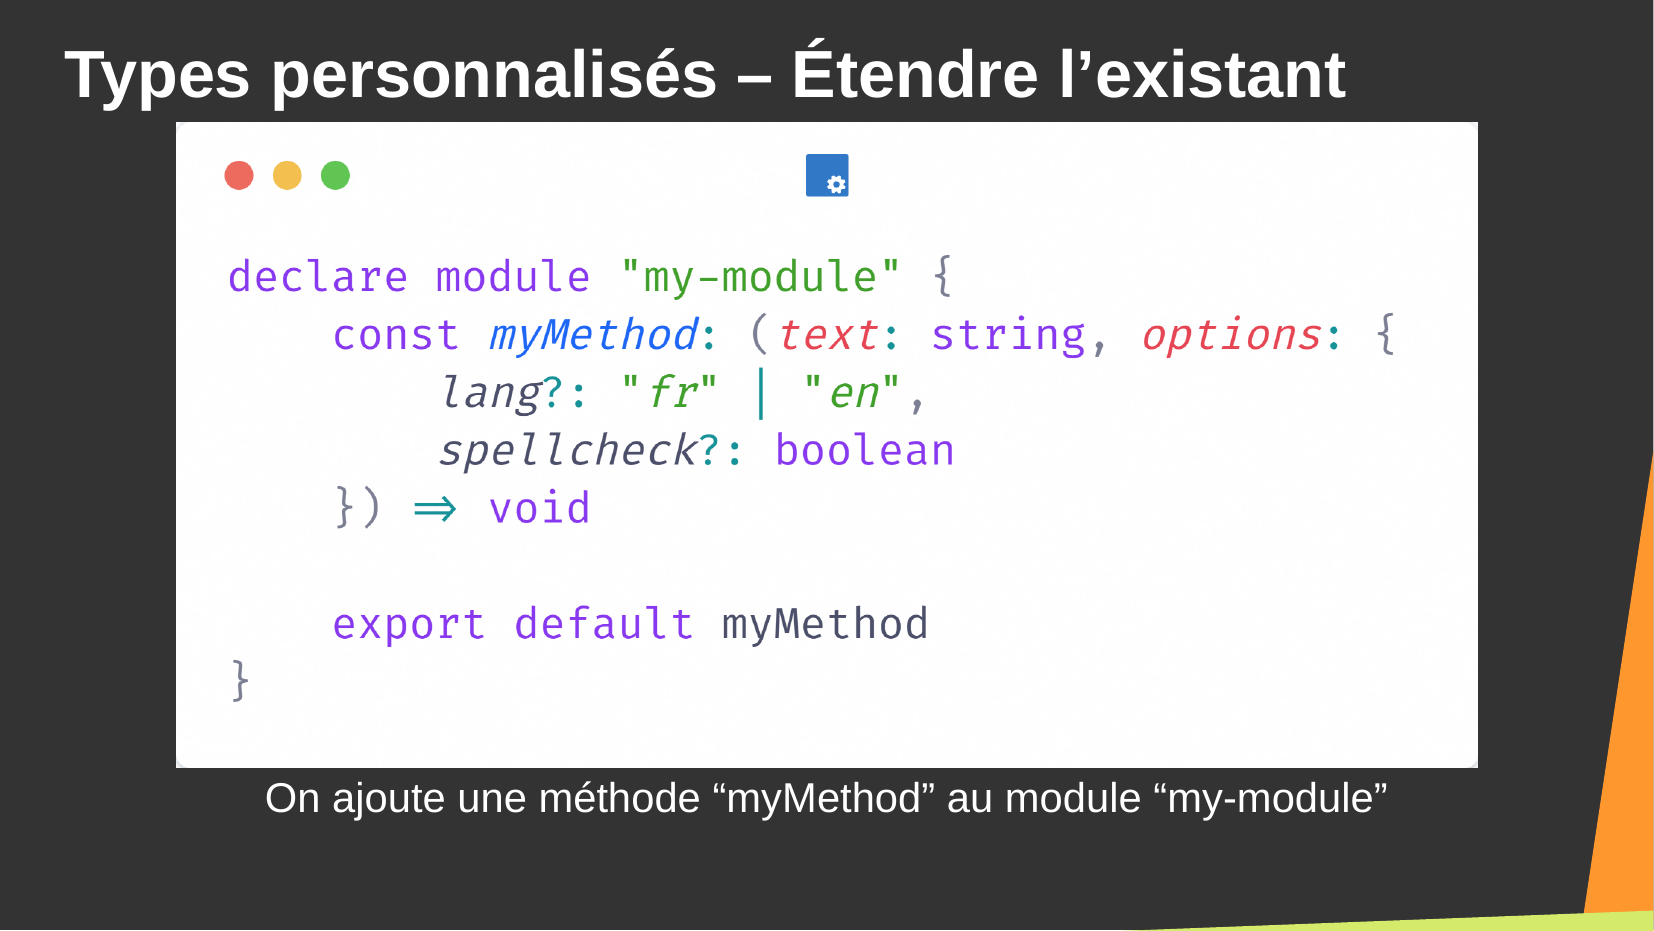

# Types personnalisés – Étendre l’existant
On ajoute une méthode “myMethod” au module “my-module”